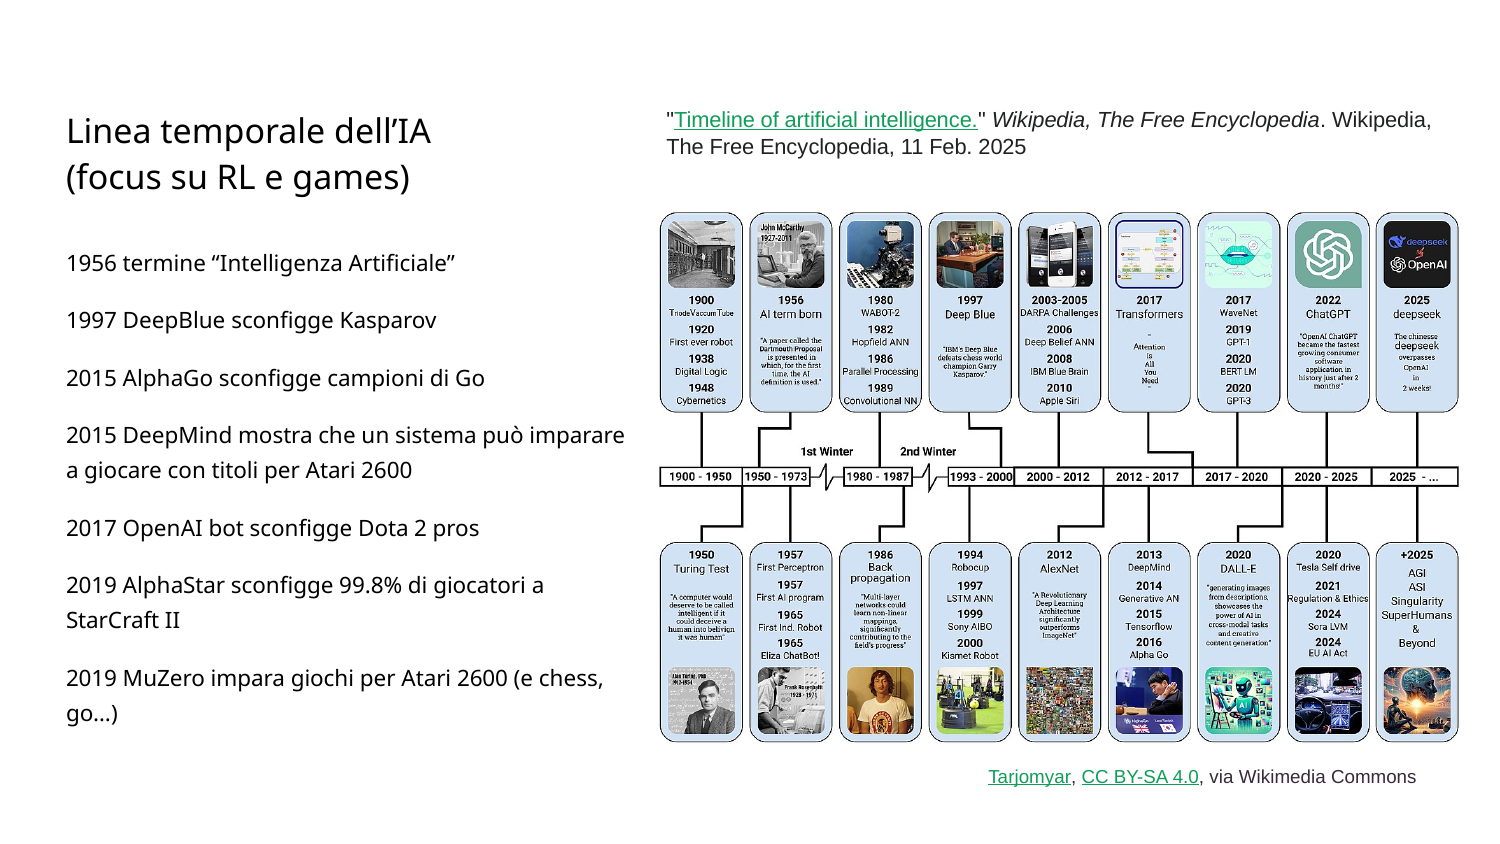

# Linea temporale dell’IA (focus su RL e games)
"Timeline of artificial intelligence." Wikipedia, The Free Encyclopedia. Wikipedia, The Free Encyclopedia, 11 Feb. 2025
1956 termine “Intelligenza Artificiale”
1997 DeepBlue sconfigge Kasparov
2015 AlphaGo sconfigge campioni di Go
2015 DeepMind mostra che un sistema può imparare a giocare con titoli per Atari 2600
2017 OpenAI bot sconfigge Dota 2 pros
2019 AlphaStar sconfigge 99.8% di giocatori a StarCraft II
2019 MuZero impara giochi per Atari 2600 (e chess, go…)
Tarjomyar, CC BY-SA 4.0, via Wikimedia Commons